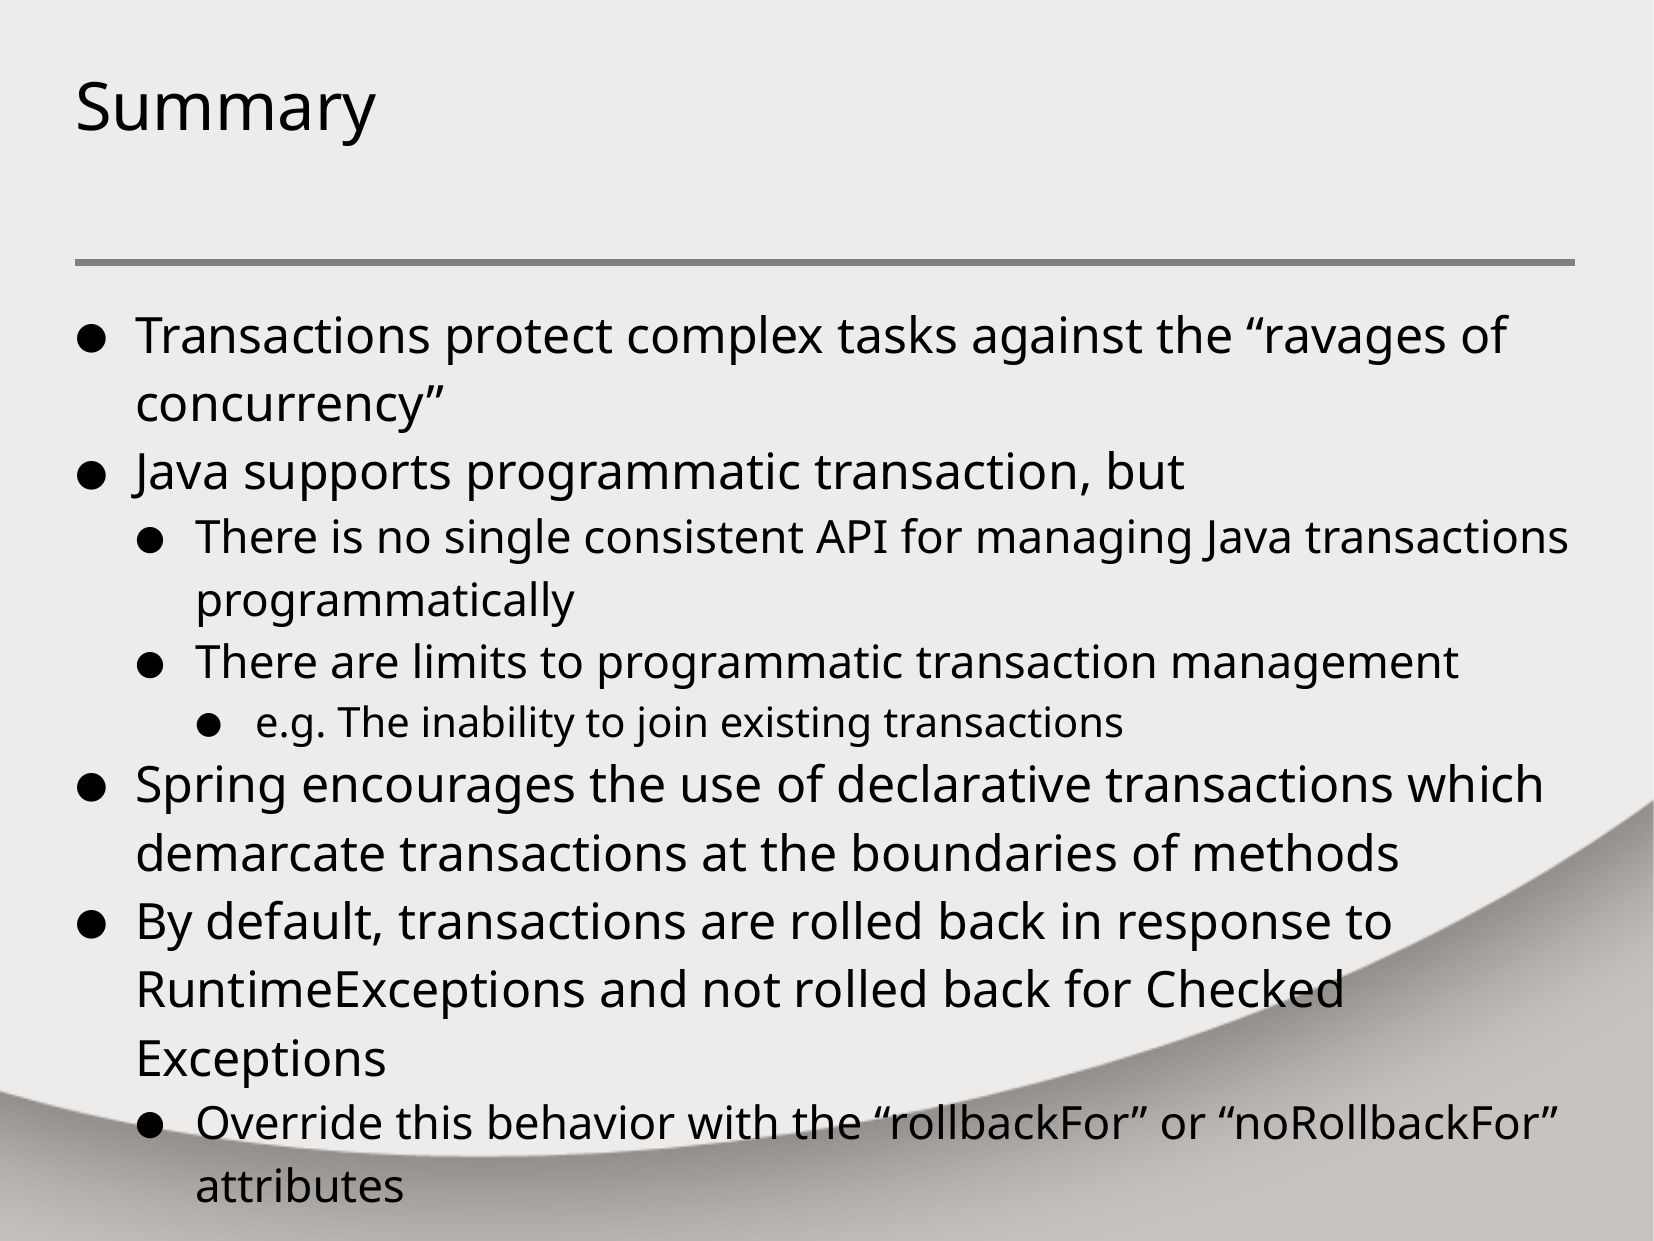

Summary
# Transactions protect complex tasks against the “ravages of concurrency”
Java supports programmatic transaction, but
There is no single consistent API for managing Java transactions programmatically
There are limits to programmatic transaction management
e.g. The inability to join existing transactions
Spring encourages the use of declarative transactions which demarcate transactions at the boundaries of methods
By default, transactions are rolled back in response to RuntimeExceptions and not rolled back for Checked Exceptions
Override this behavior with the “rollbackFor” or “noRollbackFor” attributes